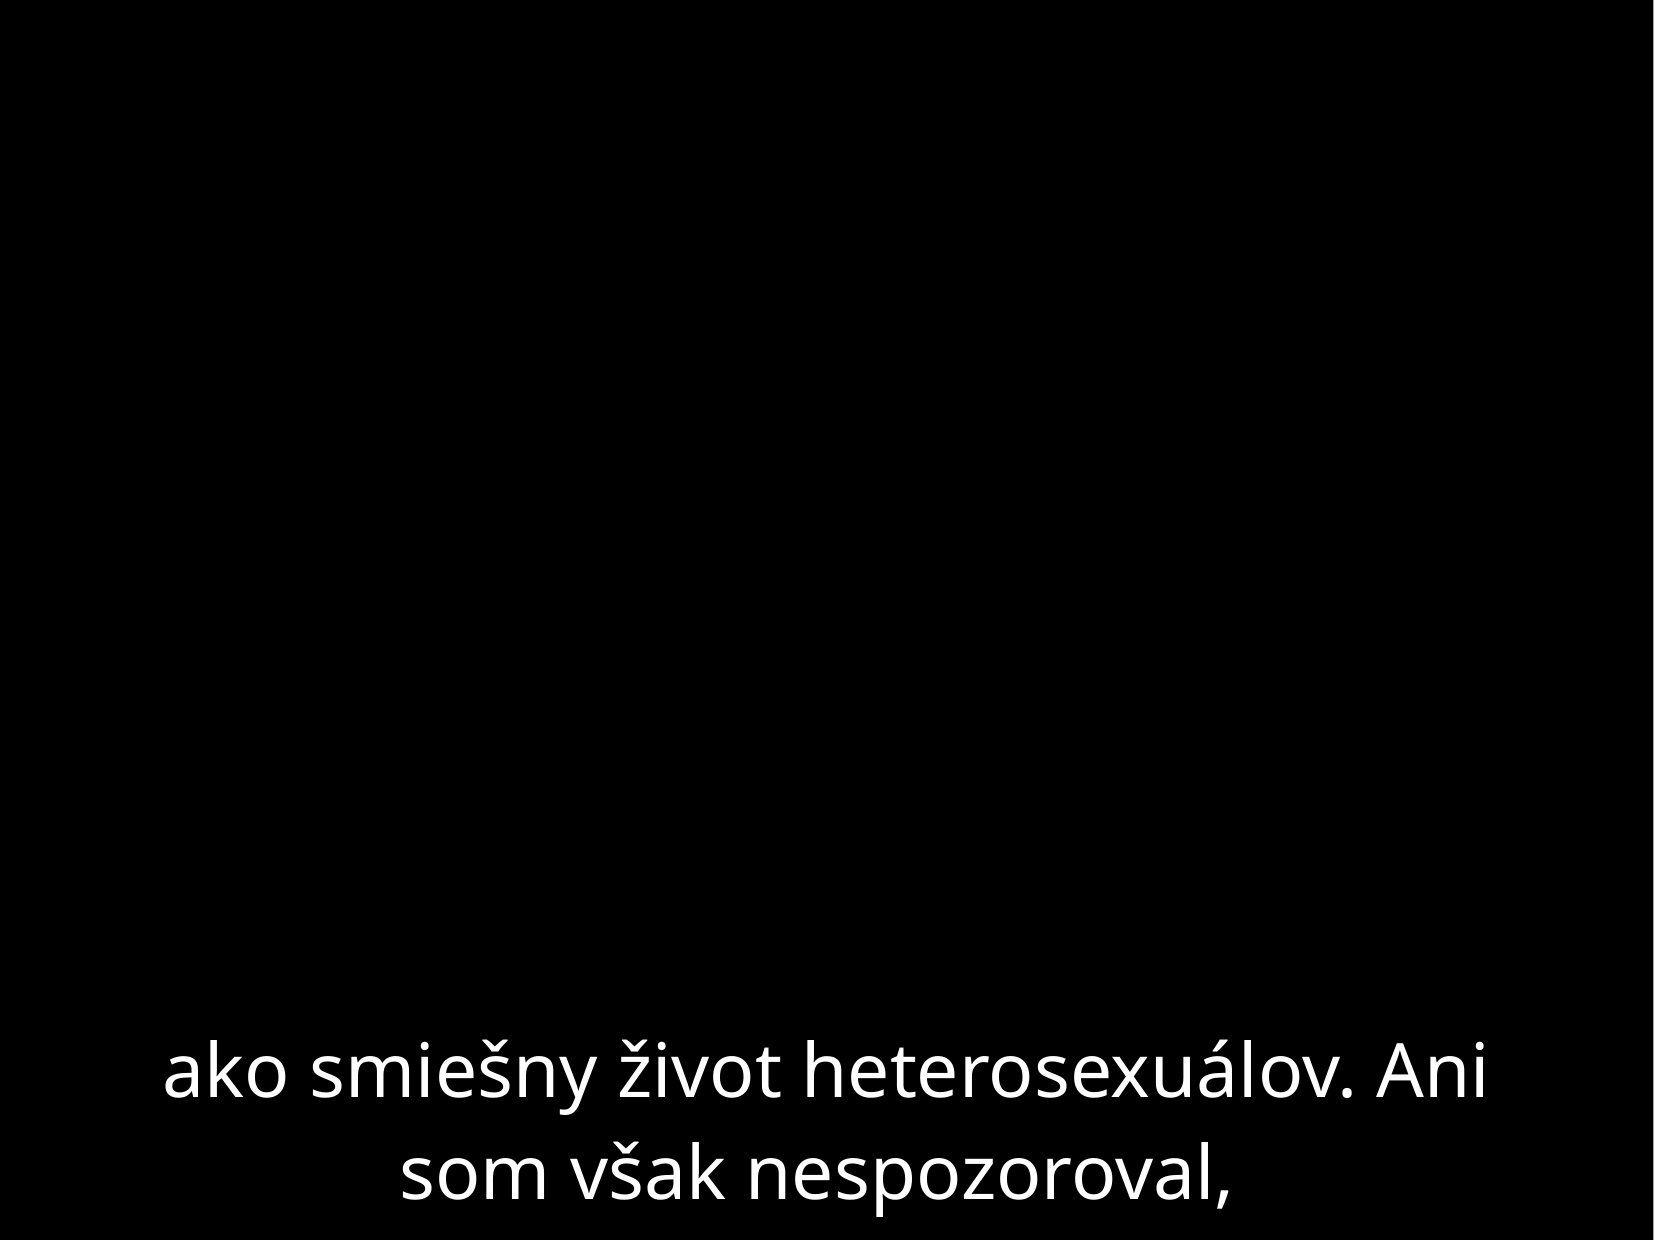

# ako smiešny život heterosexuálov. Ani som však nespozoroval,